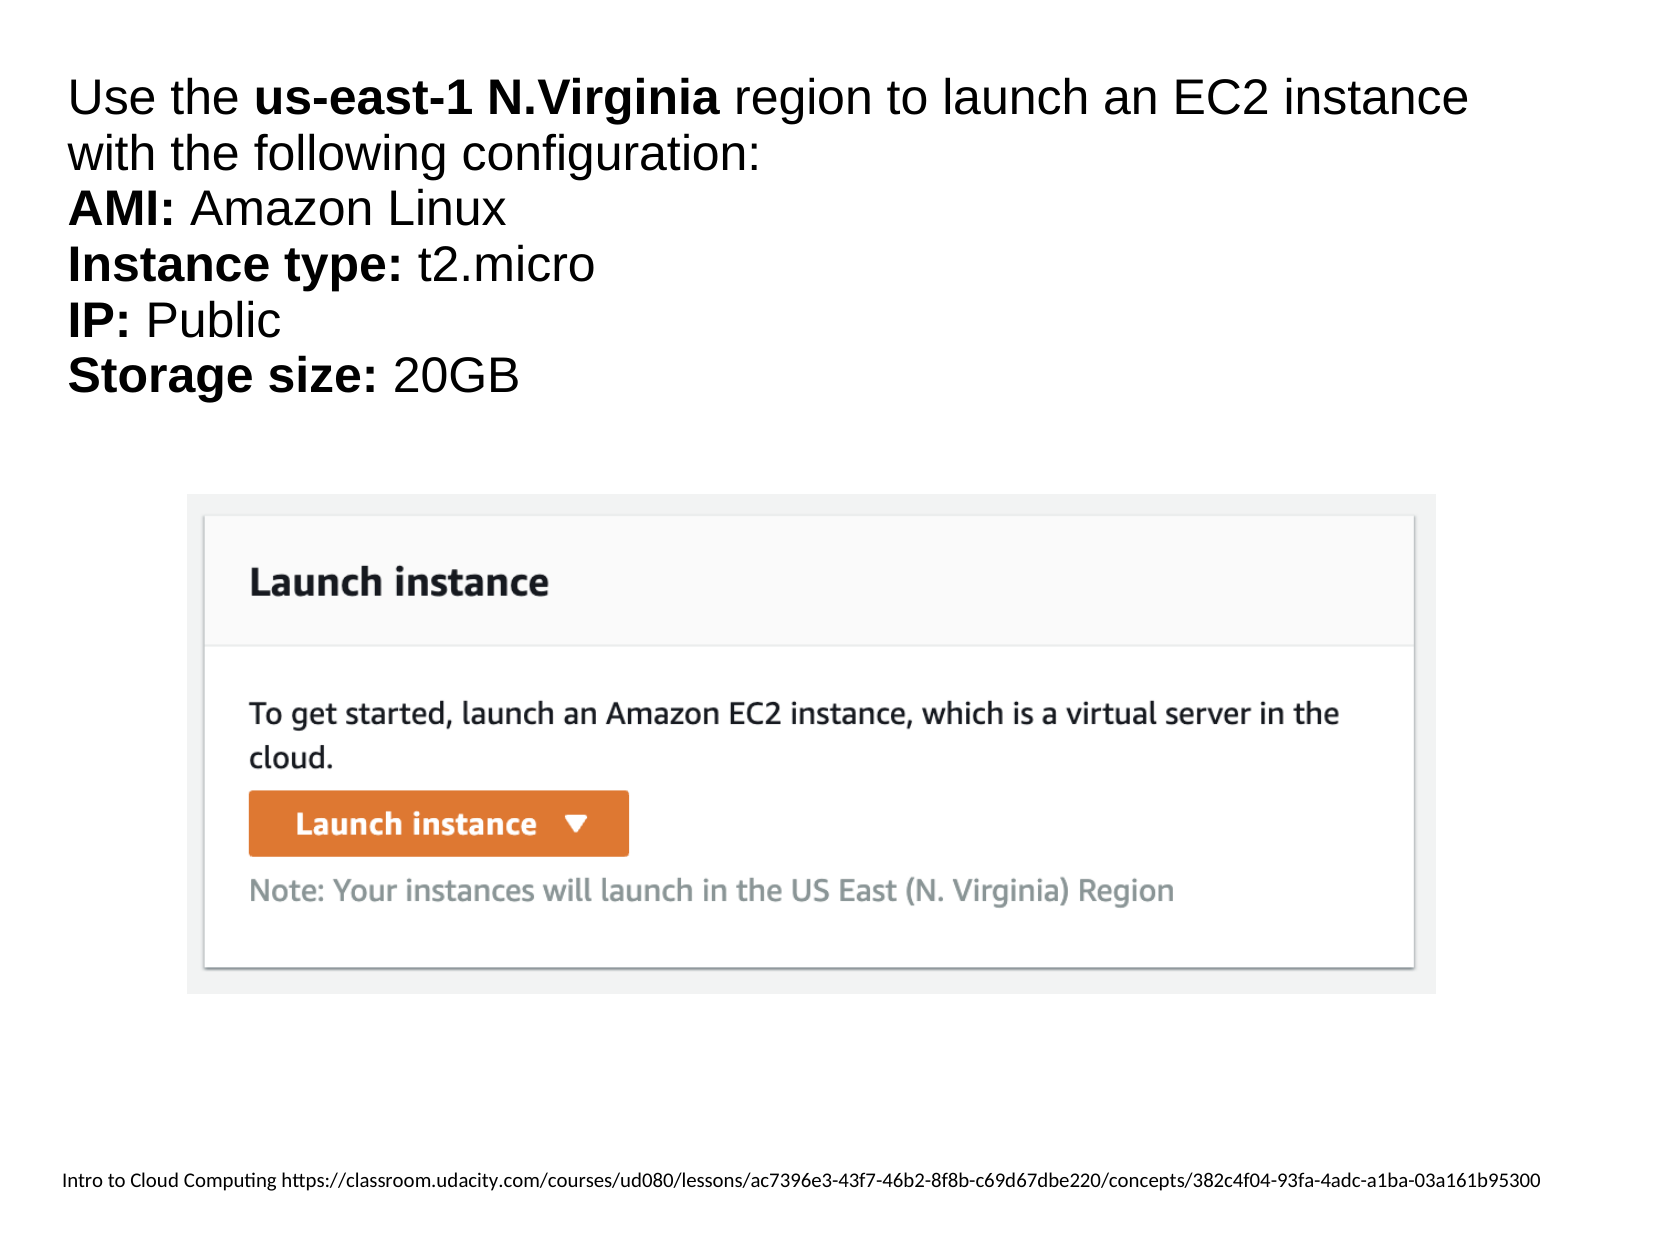

# Use the us-east-1 N.Virginia region to launch an EC2 instance with the following configuration:
AMI: Amazon Linux
Instance type: t2.micro
IP: Public
Storage size: 20GB
Intro to Cloud Computing https://classroom.udacity.com/courses/ud080/lessons/ac7396e3-43f7-46b2-8f8b-c69d67dbe220/concepts/382c4f04-93fa-4adc-a1ba-03a161b95300